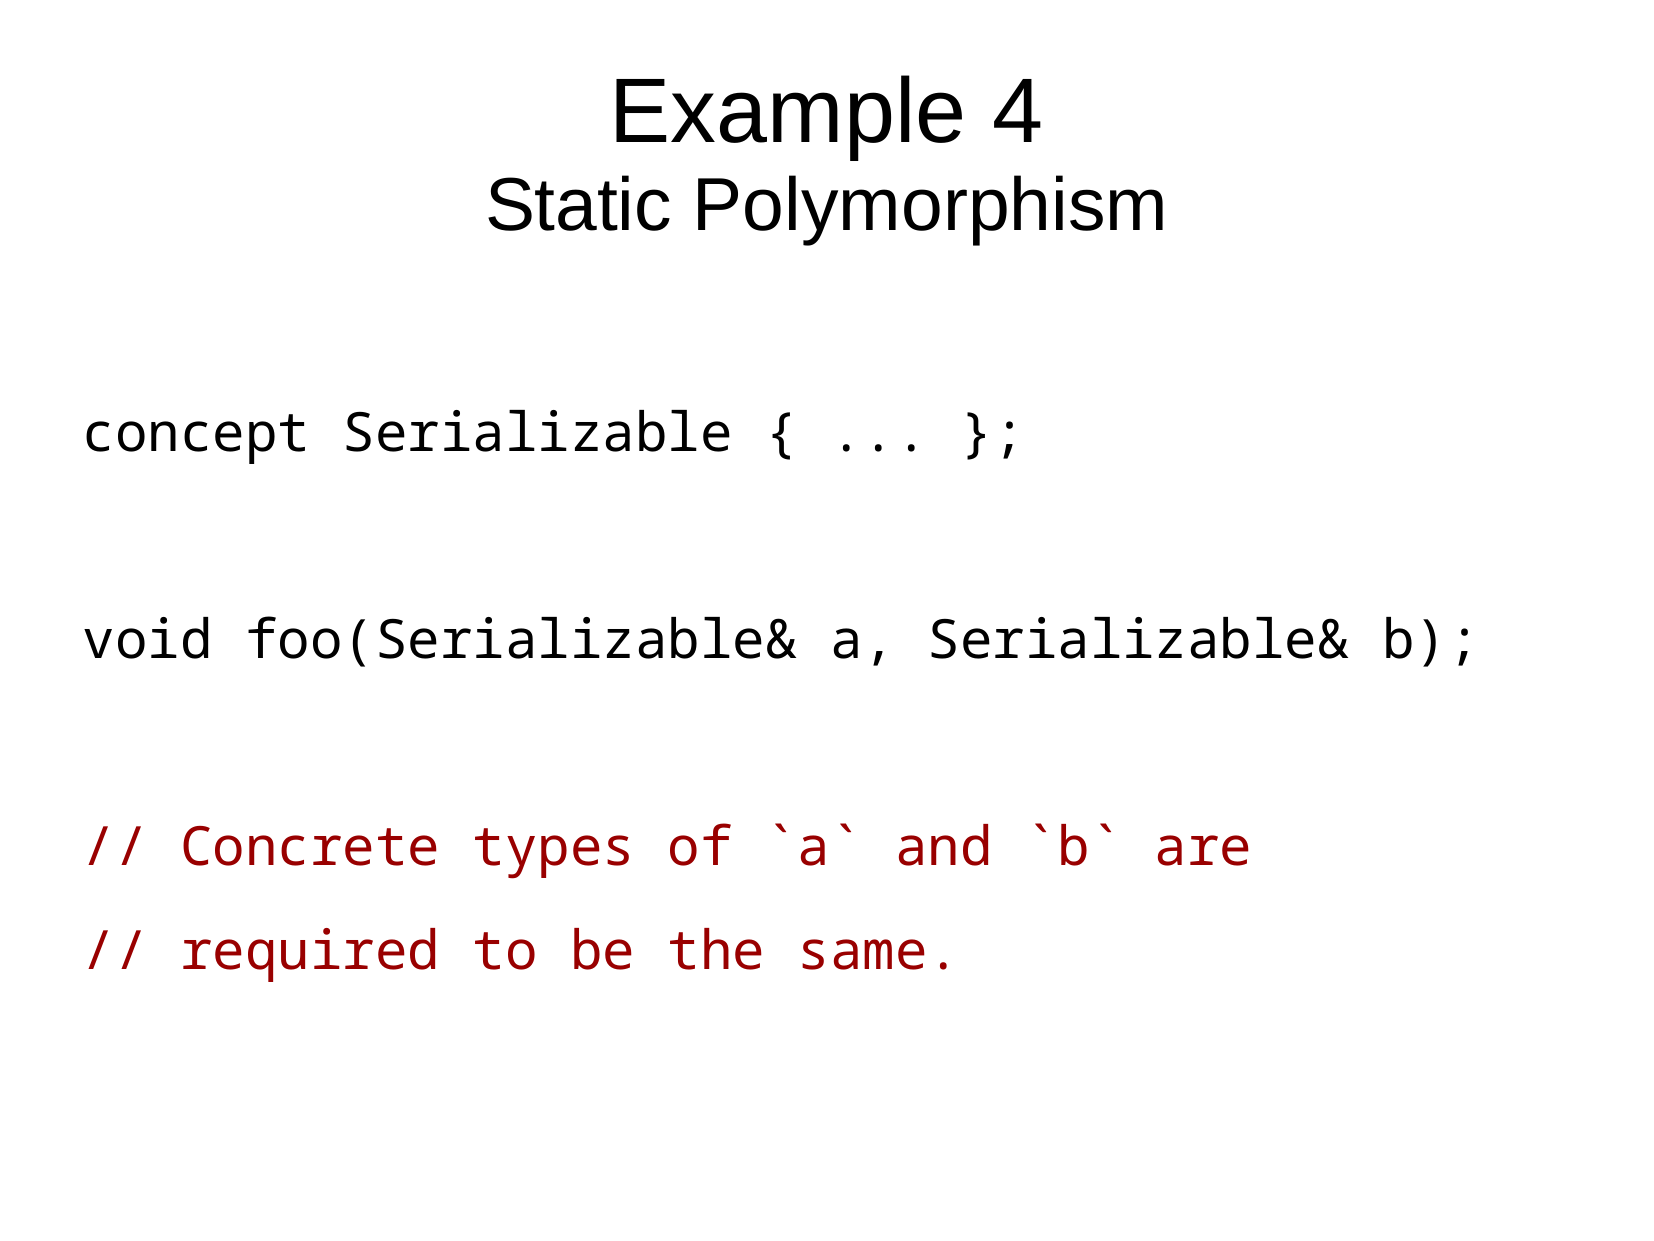

# Example 4 Static Polymorphism
concept Serializable { ... };
void foo(Serializable& a, Serializable& b);
// Concrete types of `a` and `b` are
// required to be the same.